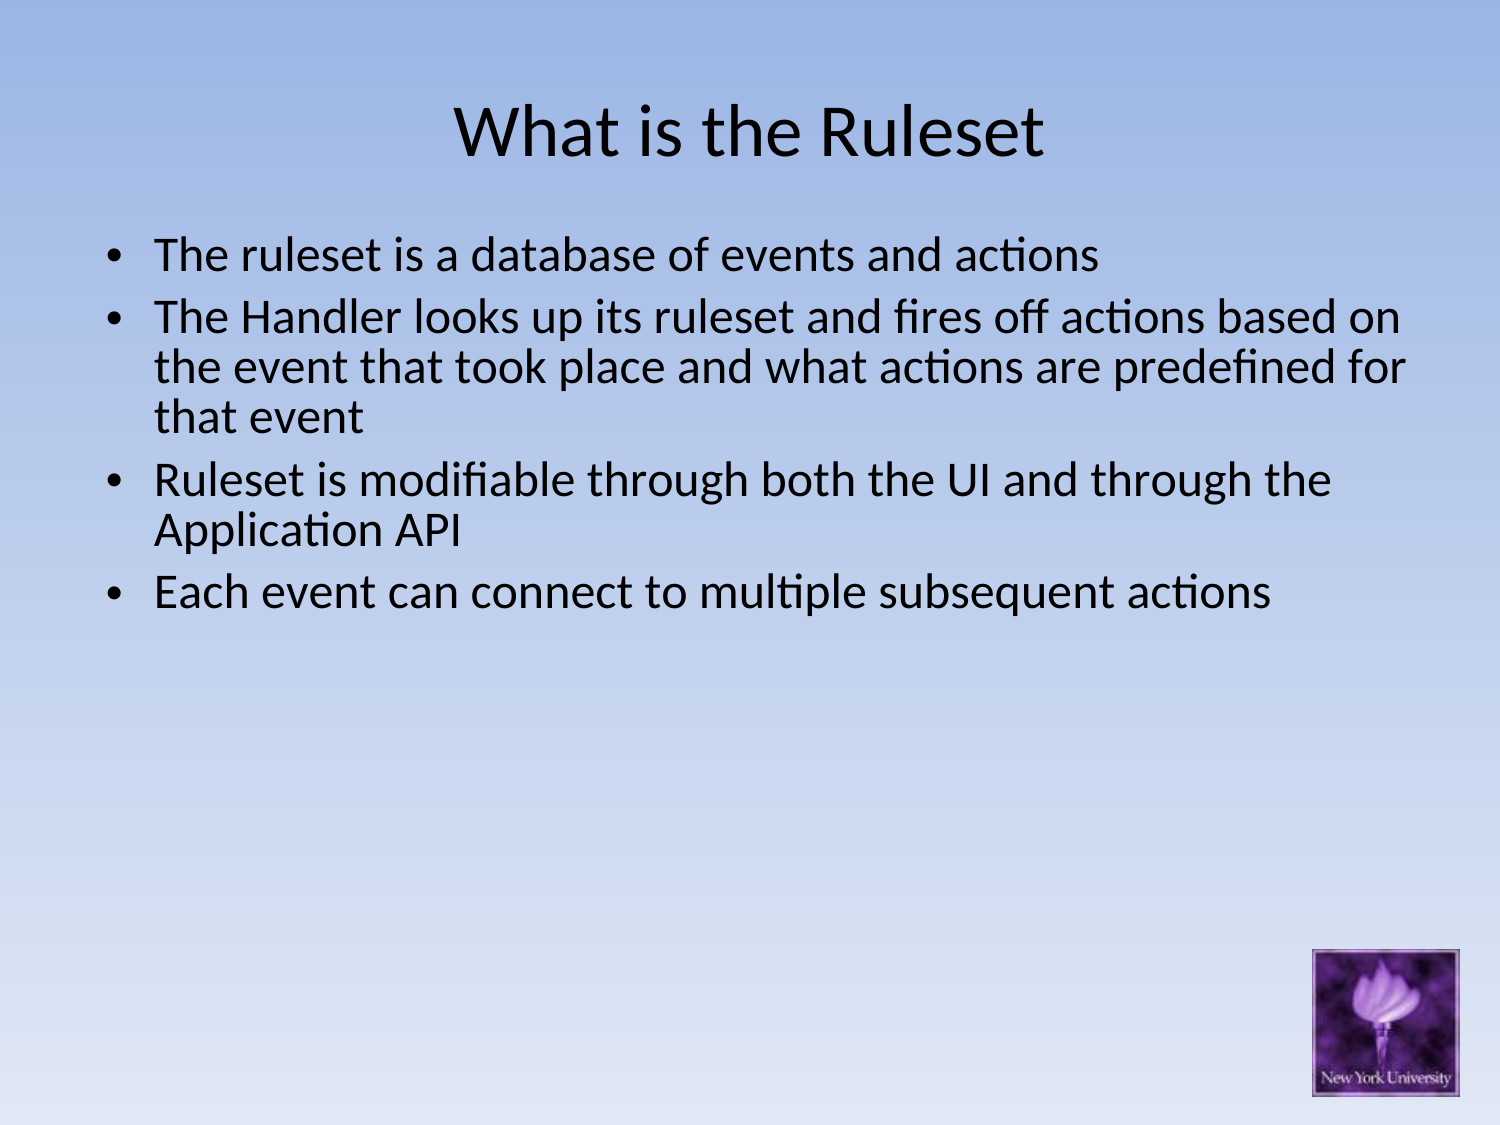

# What is the Ruleset
The ruleset is a database of events and actions
The Handler looks up its ruleset and fires off actions based on the event that took place and what actions are predefined for that event
Ruleset is modifiable through both the UI and through the Application API
Each event can connect to multiple subsequent actions